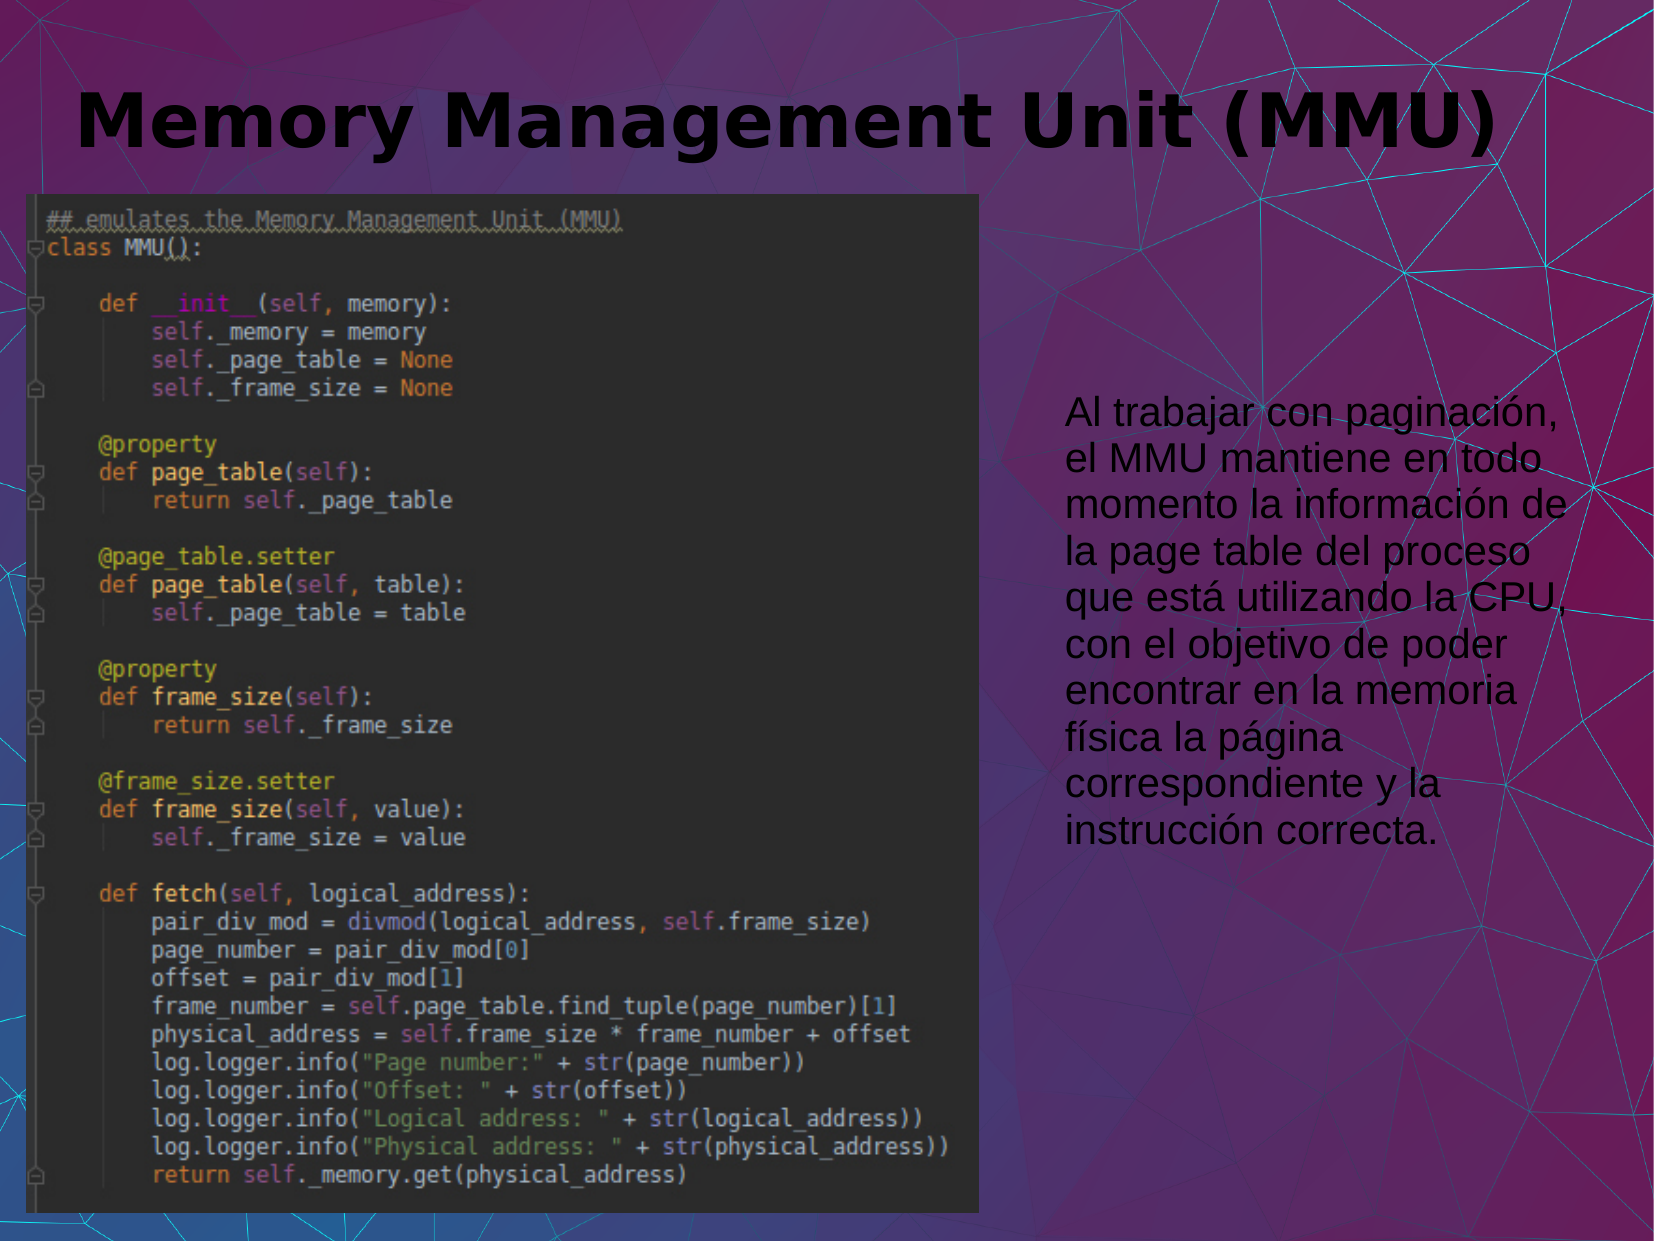

# Memory Management Unit (MMU)
Al trabajar con paginación, el MMU mantiene en todo momento la información de la page table del proceso que está utilizando la CPU, con el objetivo de poder encontrar en la memoria física la página correspondiente y la instrucción correcta.